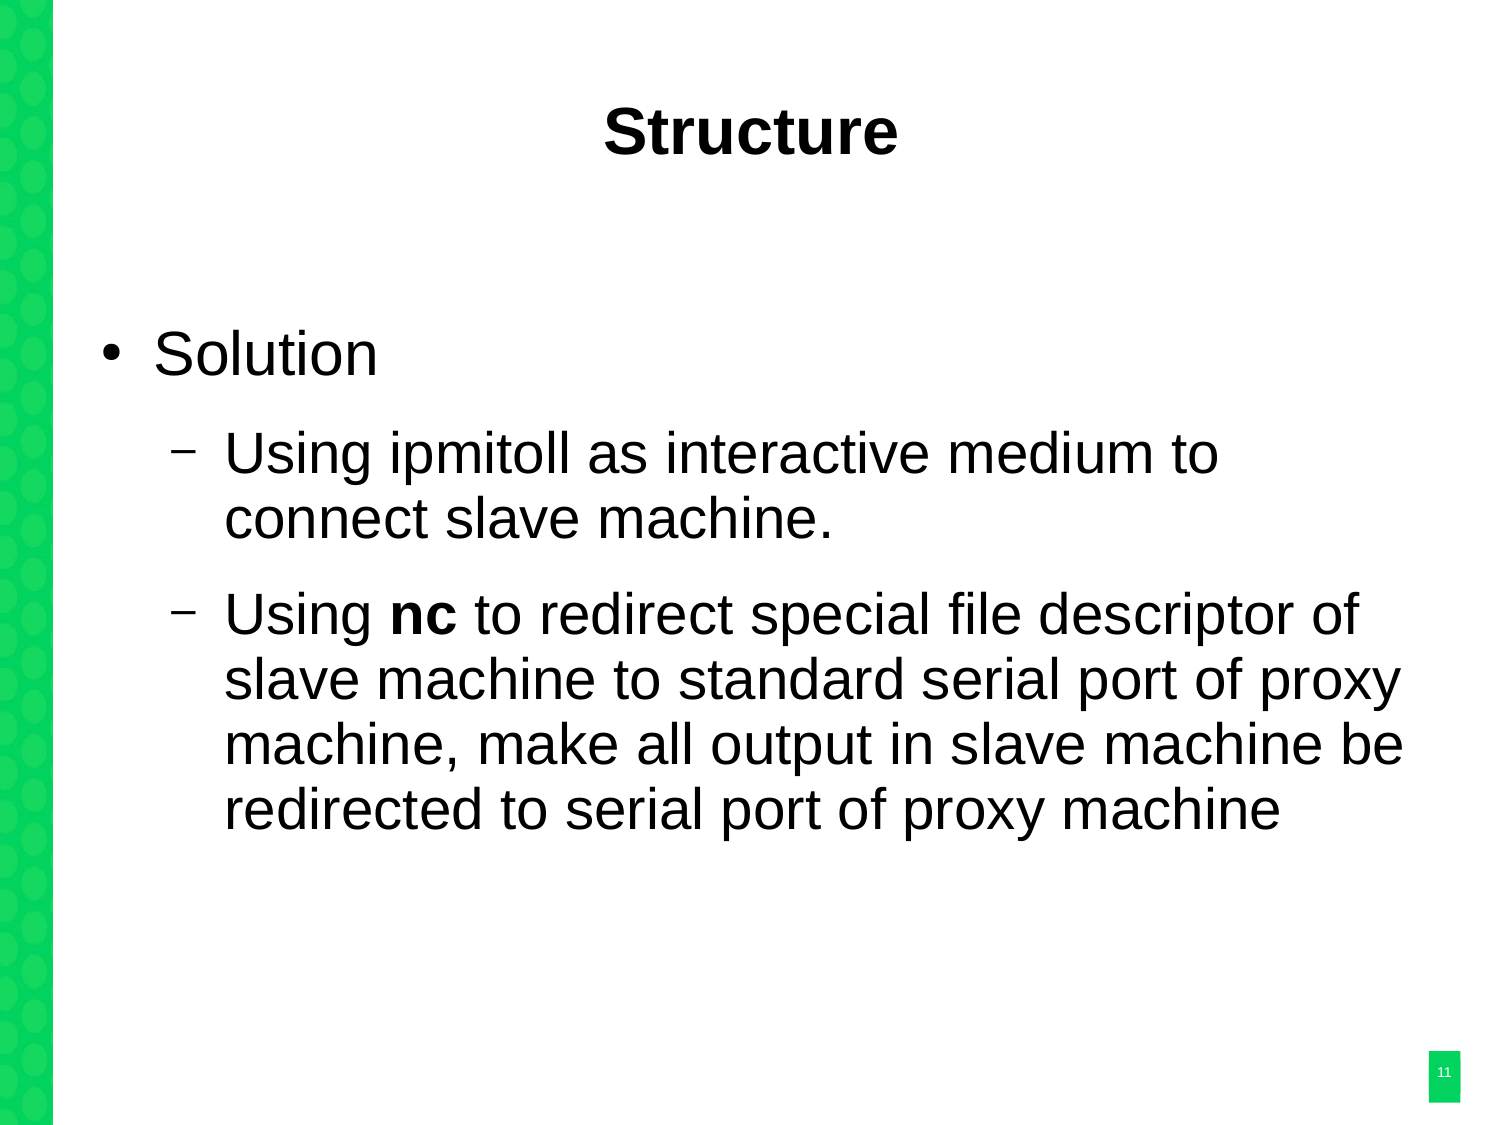

# Structure
Solution
Using ipmitoll as interactive medium to connect slave machine.
Using nc to redirect special file descriptor of slave machine to standard serial port of proxy machine, make all output in slave machine be redirected to serial port of proxy machine